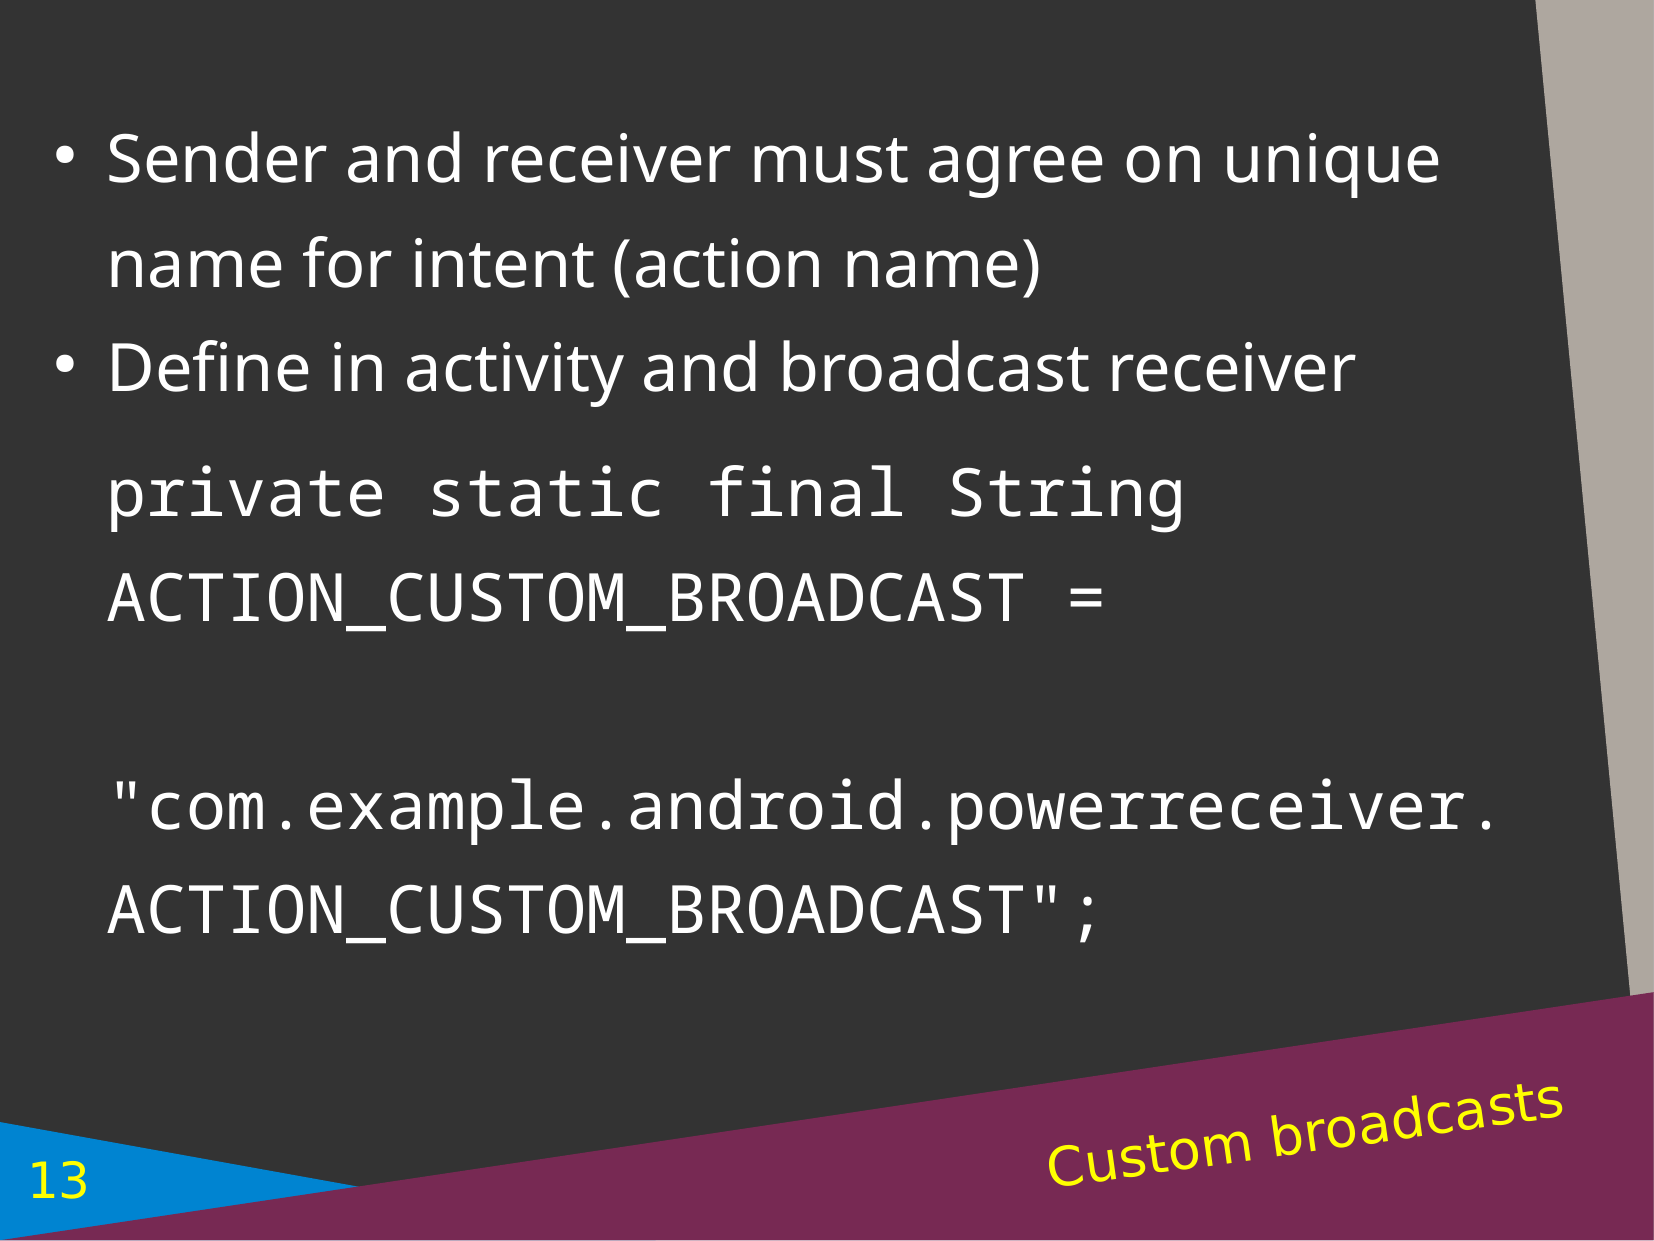

Sender and receiver must agree on unique name for intent (action name)
Define in activity and broadcast receiver
private static final String ACTION_CUSTOM_BROADCAST =
 "com.example.android.powerreceiver.ACTION_CUSTOM_BROADCAST";
# Custom broadcasts
13